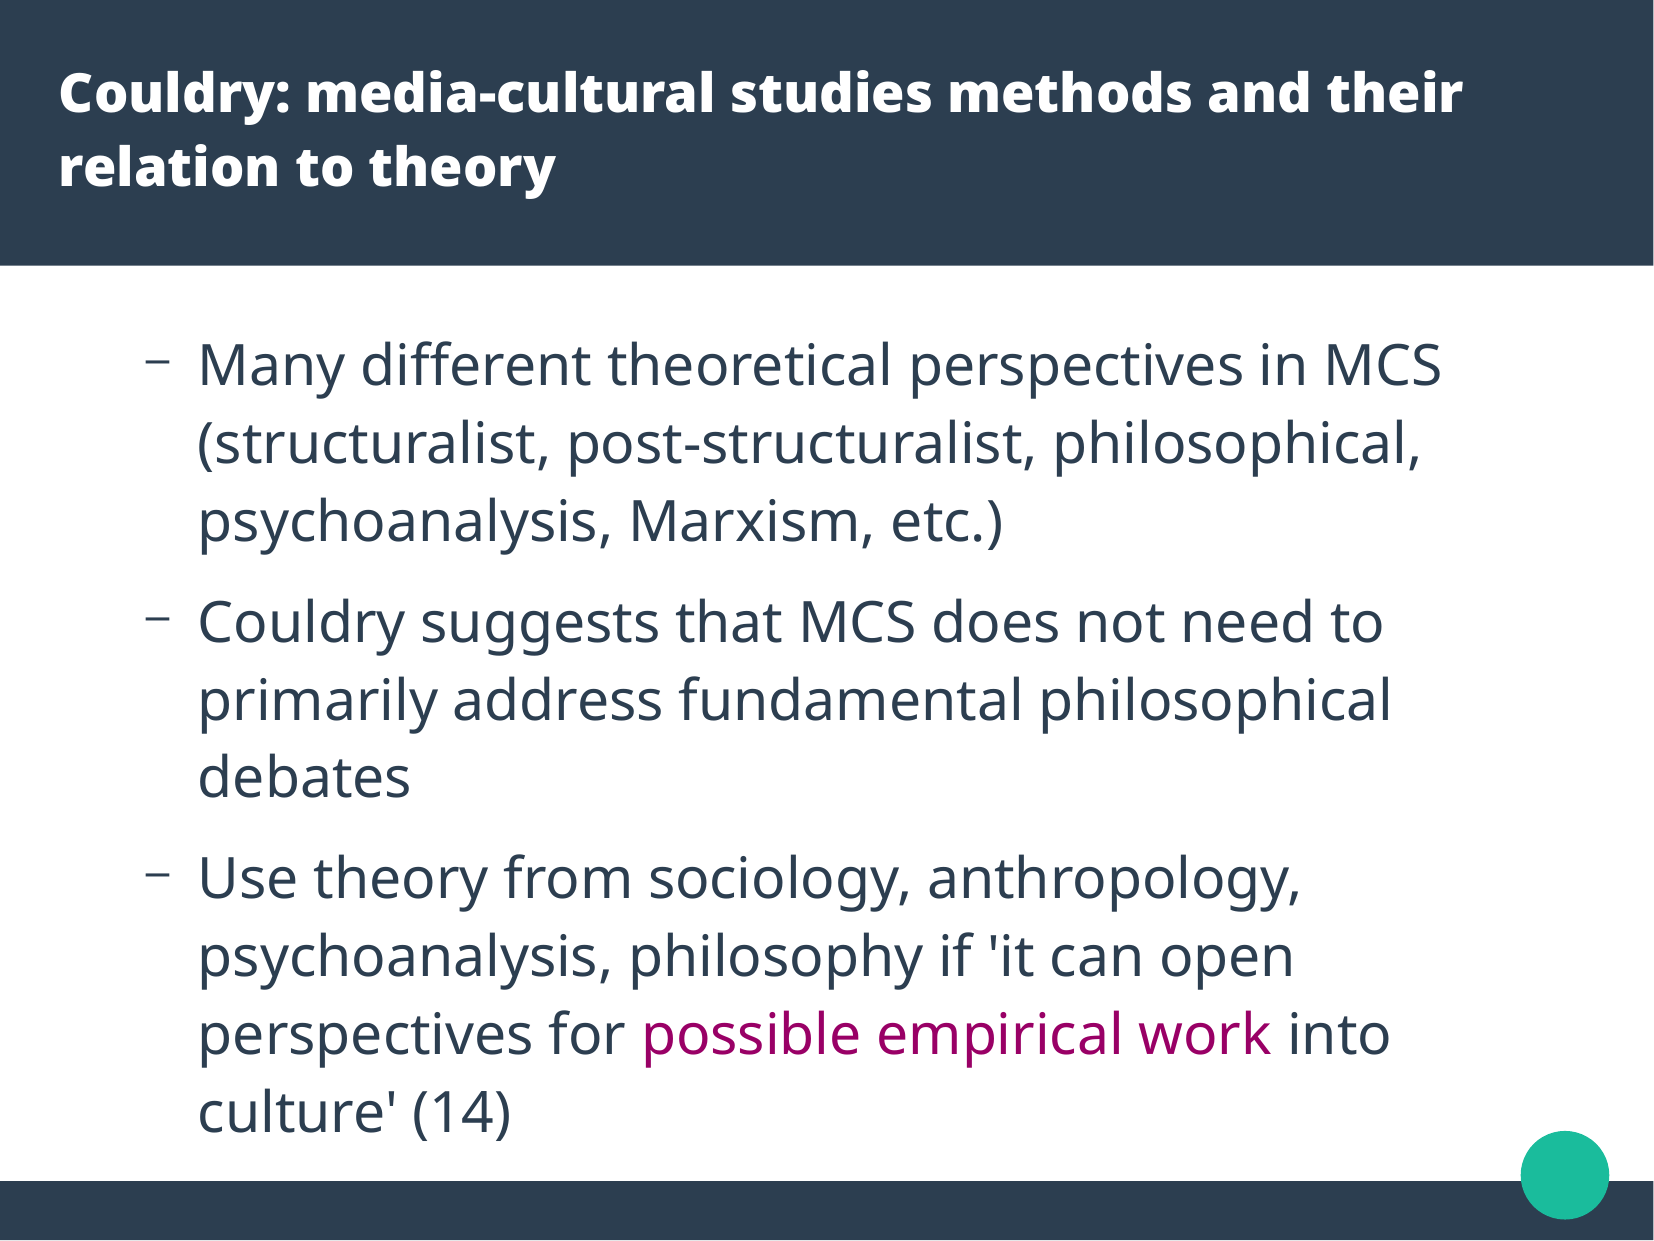

# Couldry: media-cultural studies methods and their relation to theory
Many different theoretical perspectives in MCS (structuralist, post-structuralist, philosophical, psychoanalysis, Marxism, etc.)
Couldry suggests that MCS does not need to primarily address fundamental philosophical debates
Use theory from sociology, anthropology, psychoanalysis, philosophy if 'it can open perspectives for possible empirical work into culture' (14)